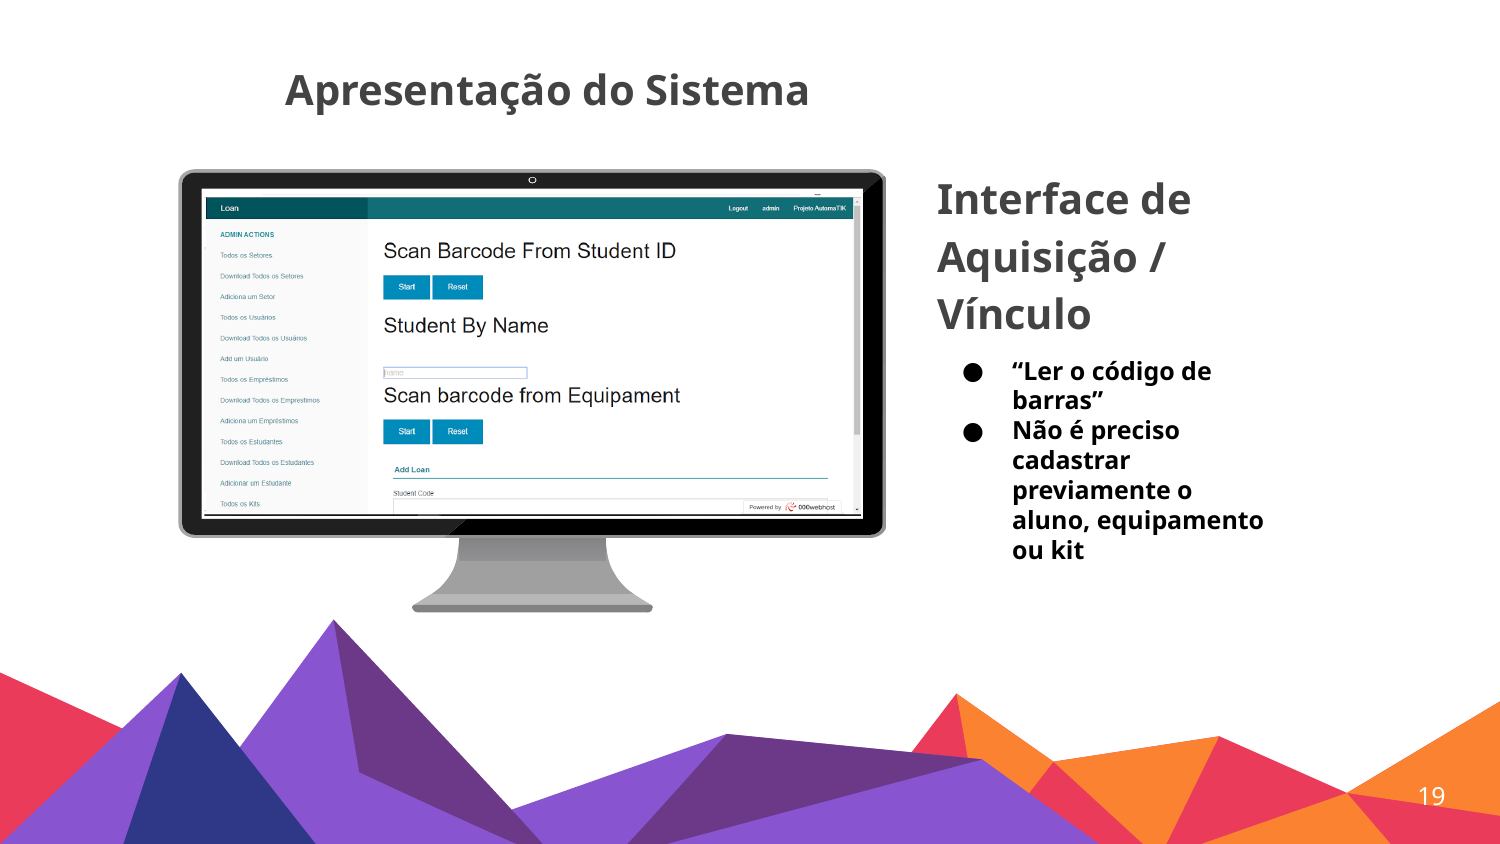

# Apresentação do Sistema
Interface de Aquisição / Vínculo
“Ler o código de barras”
Não é preciso cadastrar previamente o aluno, equipamento ou kit